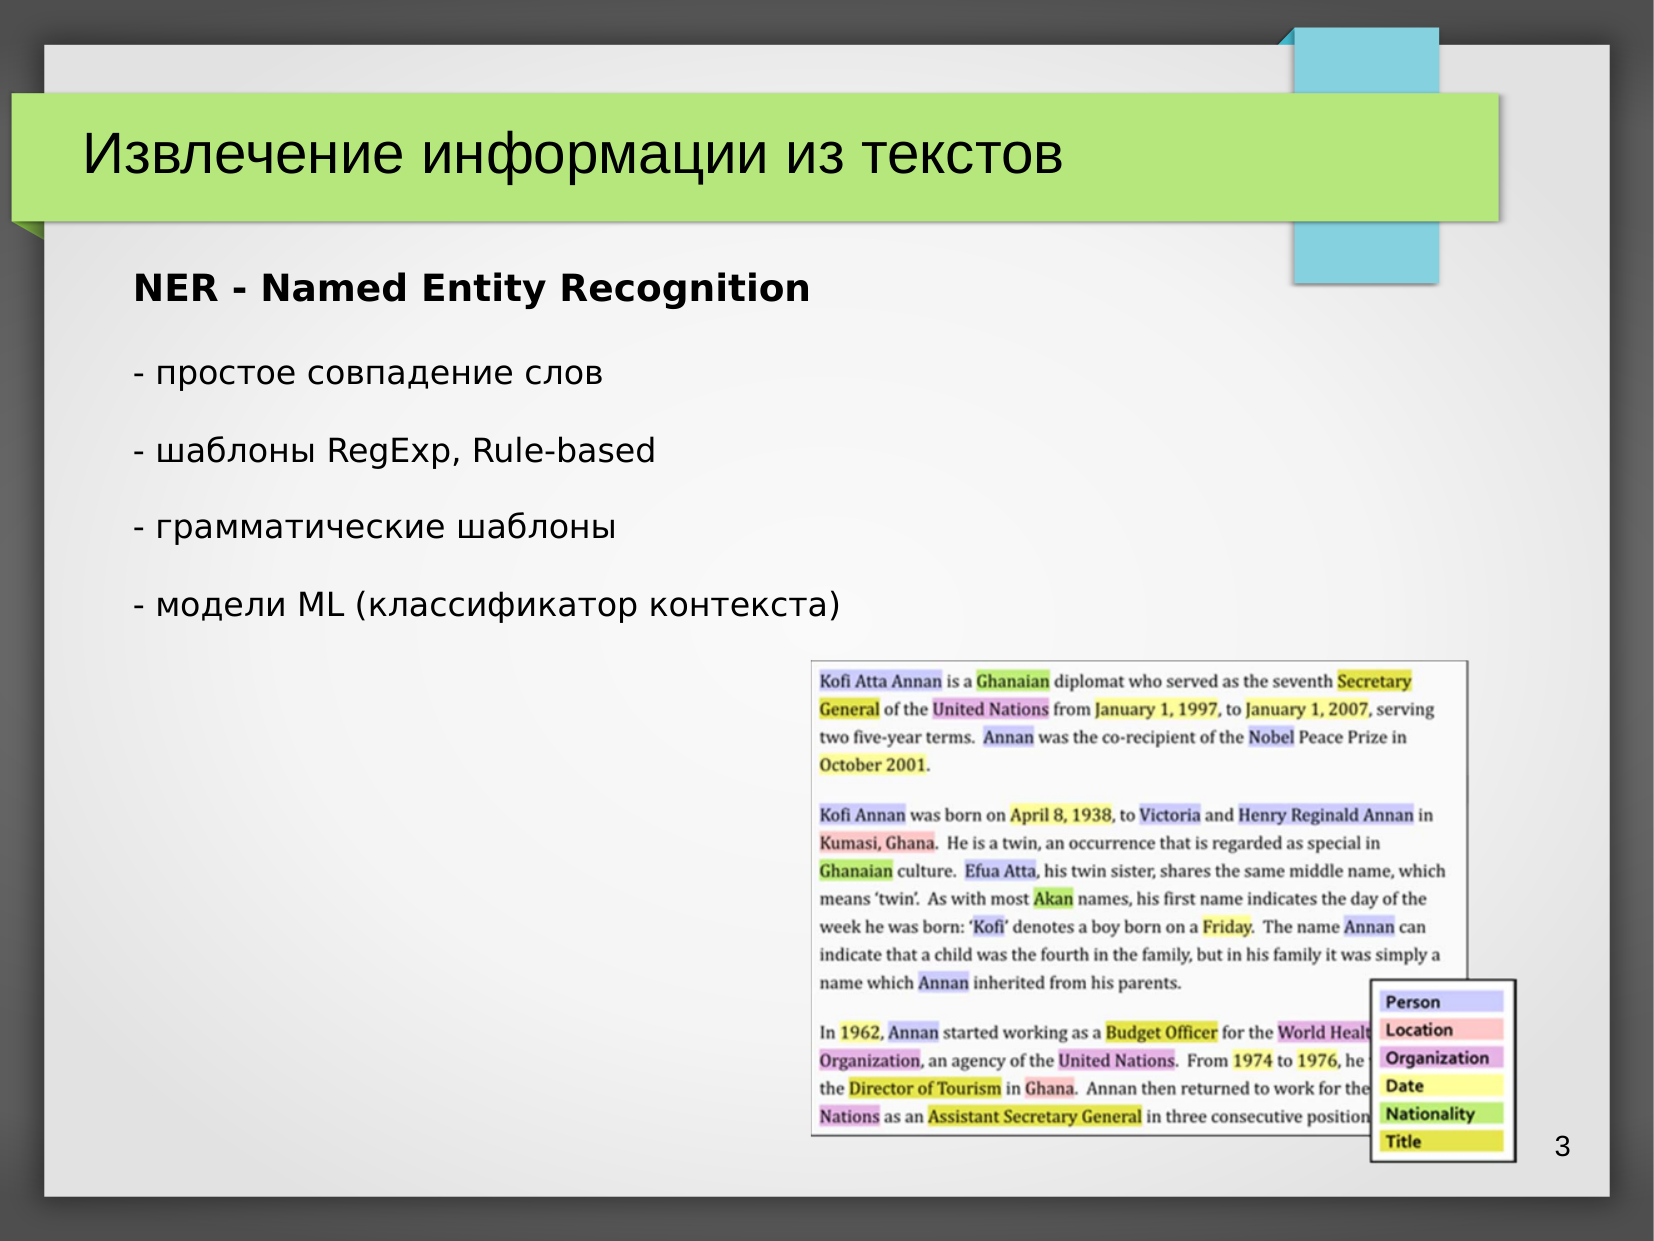

# Извлечение информации из текстов
NER - Named Еntity Recognition
- простое совпадение слов
- шаблоны RegExp, Rule-based
- грамматические шаблоны
- модели ML (классификатор контекста)
3